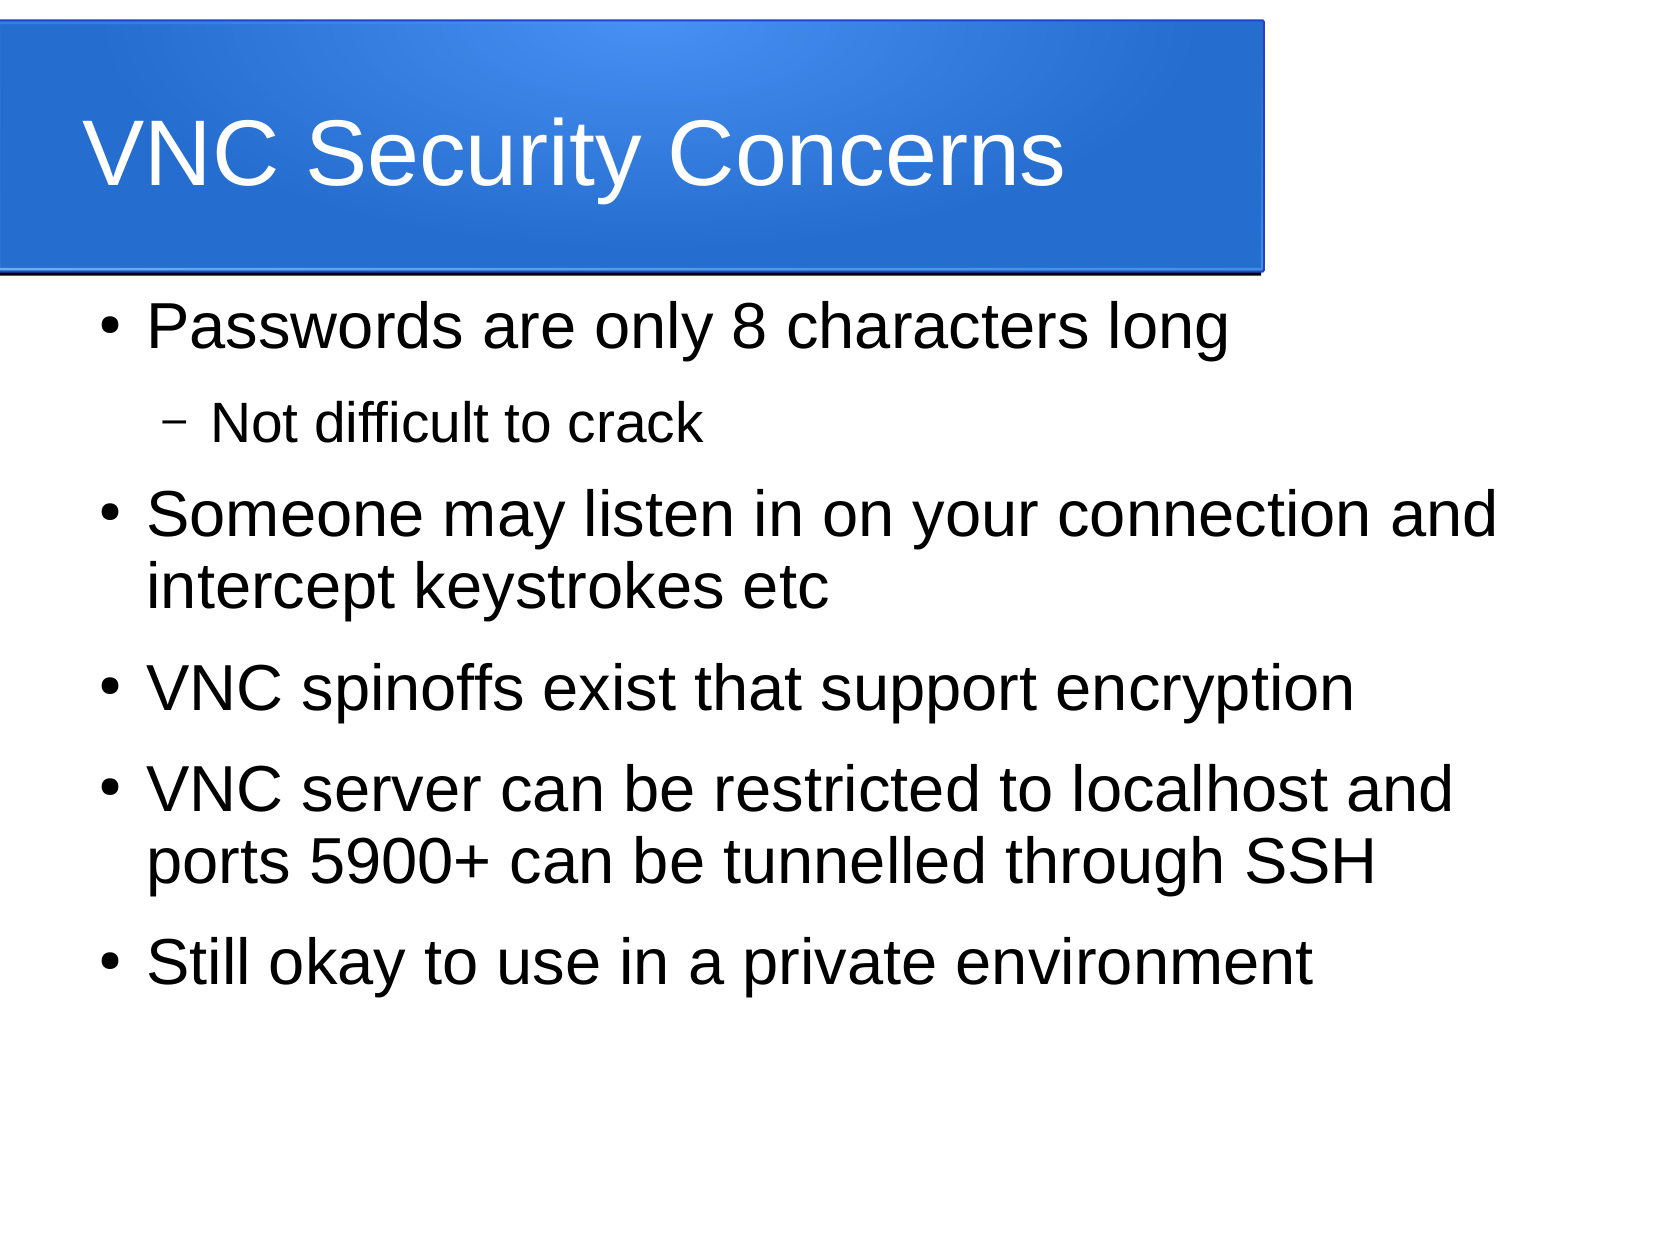

# VNC Security Concerns
Passwords are only 8 characters long
Not difficult to crack
Someone may listen in on your connection and intercept keystrokes etc
VNC spinoffs exist that support encryption
VNC server can be restricted to localhost and ports 5900+ can be tunnelled through SSH
Still okay to use in a private environment